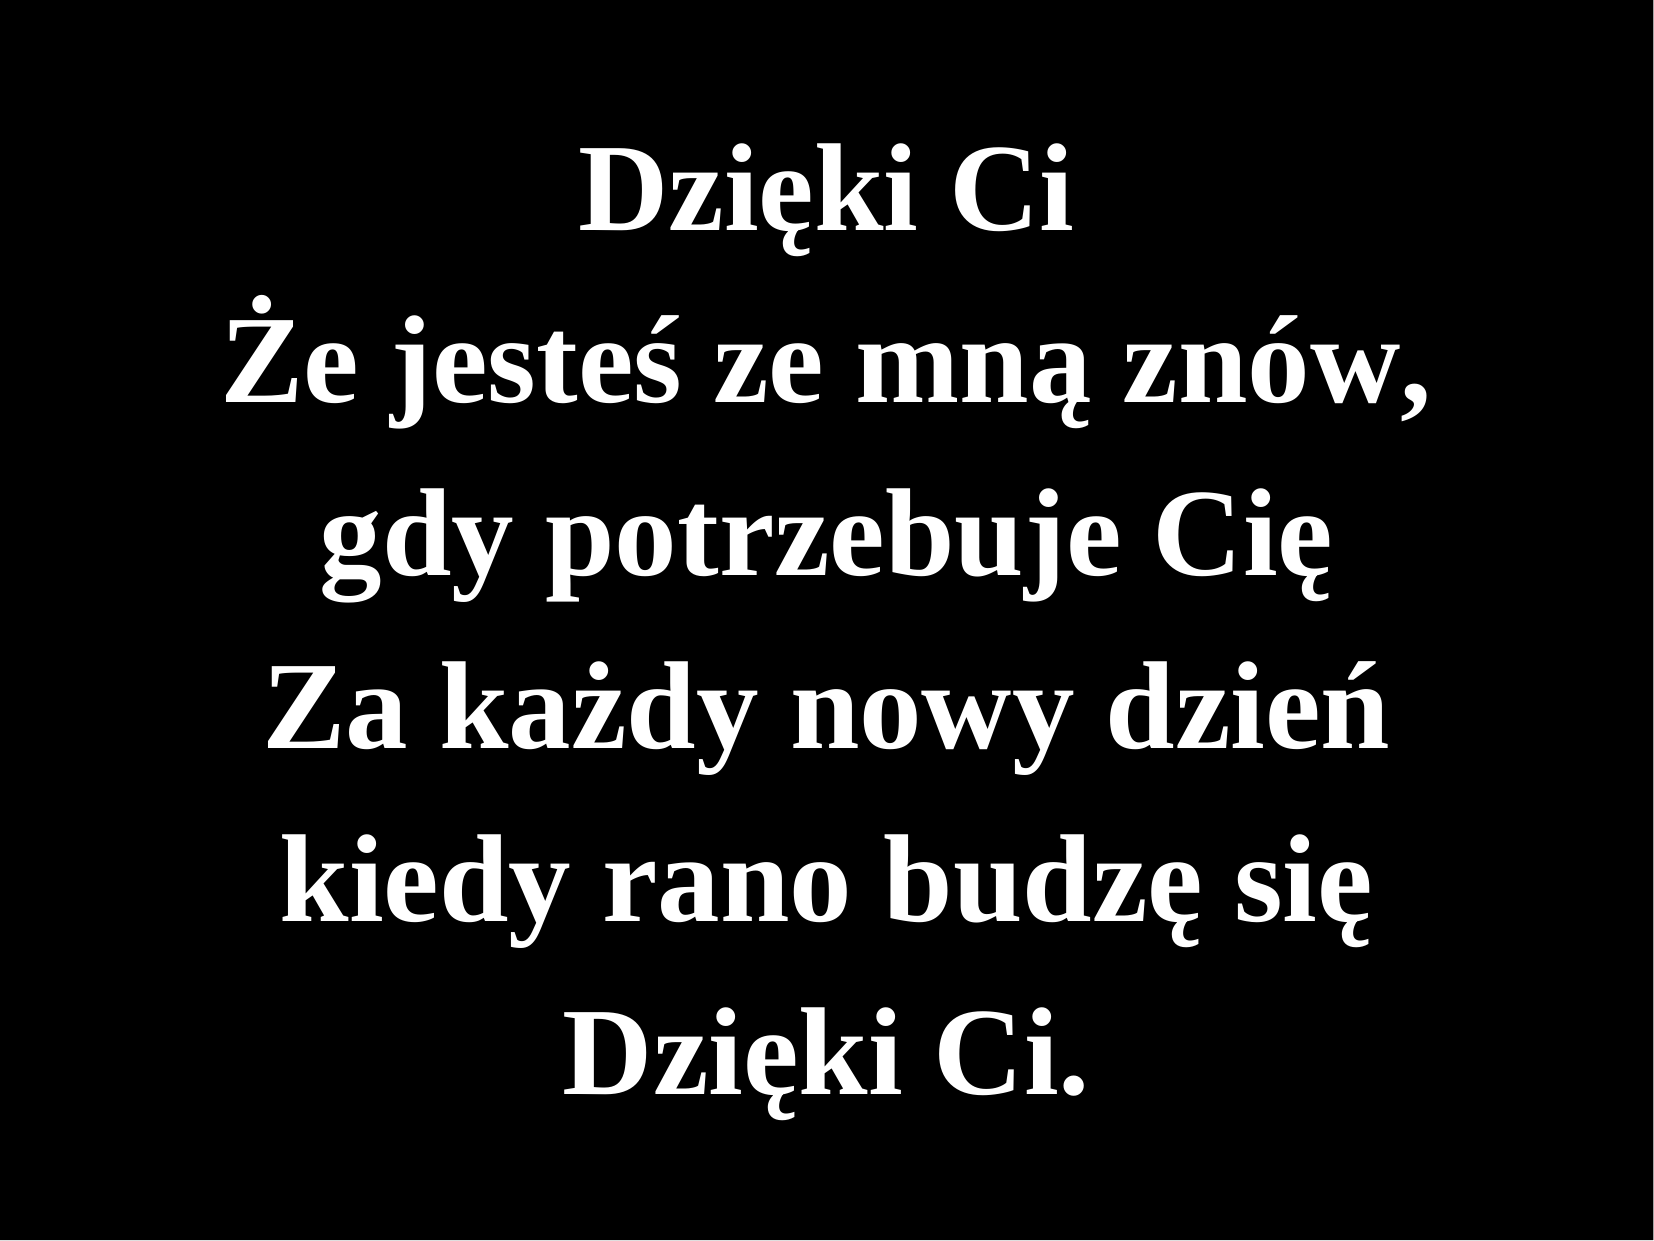

# Dzięki Ci ppp Że jesteś ze mną znów, ppp gdy potrzebuje Cię ppp Za każdy nowy dzień ppp kiedy rano budzę się ppp Dzięki Ci.